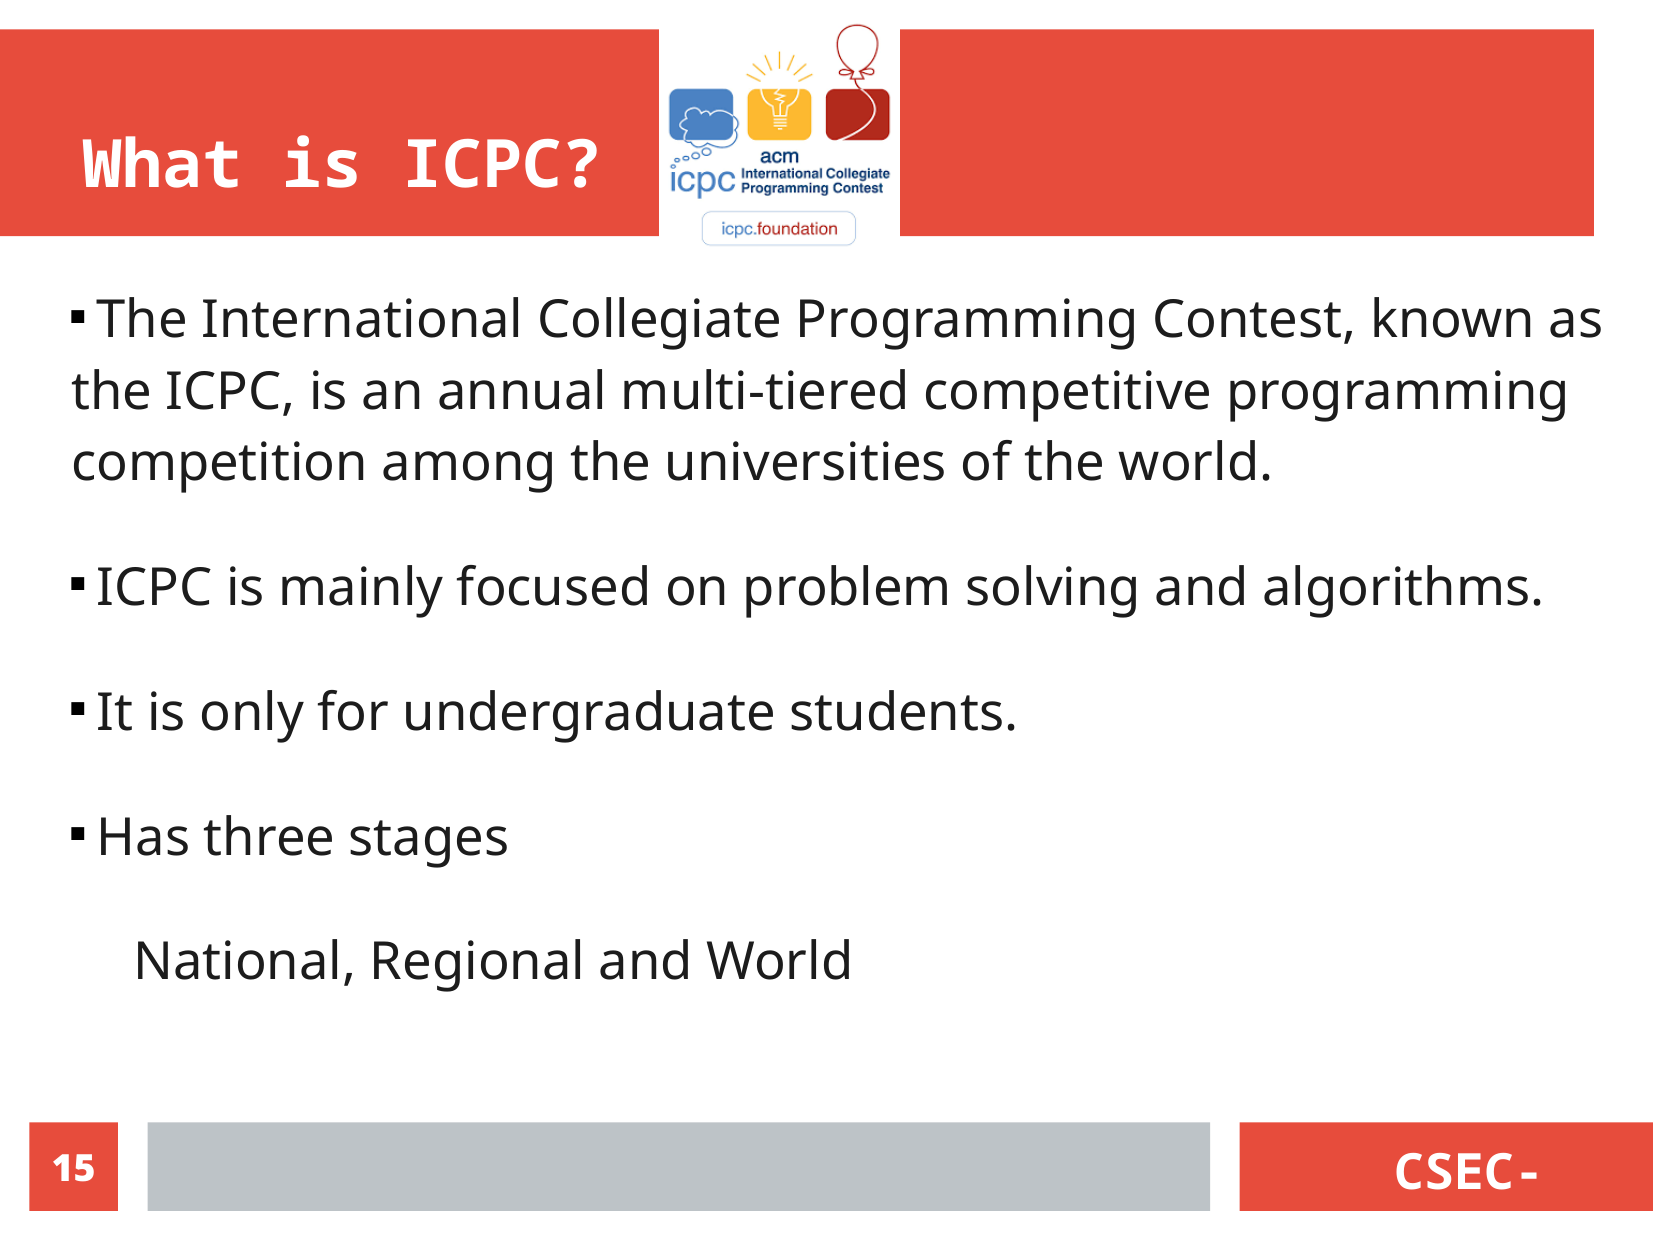

# What is ICPC?
 The International Collegiate Programming Contest, known as the ICPC, is an annual multi-tiered competitive programming competition among the universities of the world.
 ICPC is mainly focused on problem solving and algorithms.
 It is only for undergraduate students.
 Has three stages
National, Regional and World
15
CSEC-ASTU